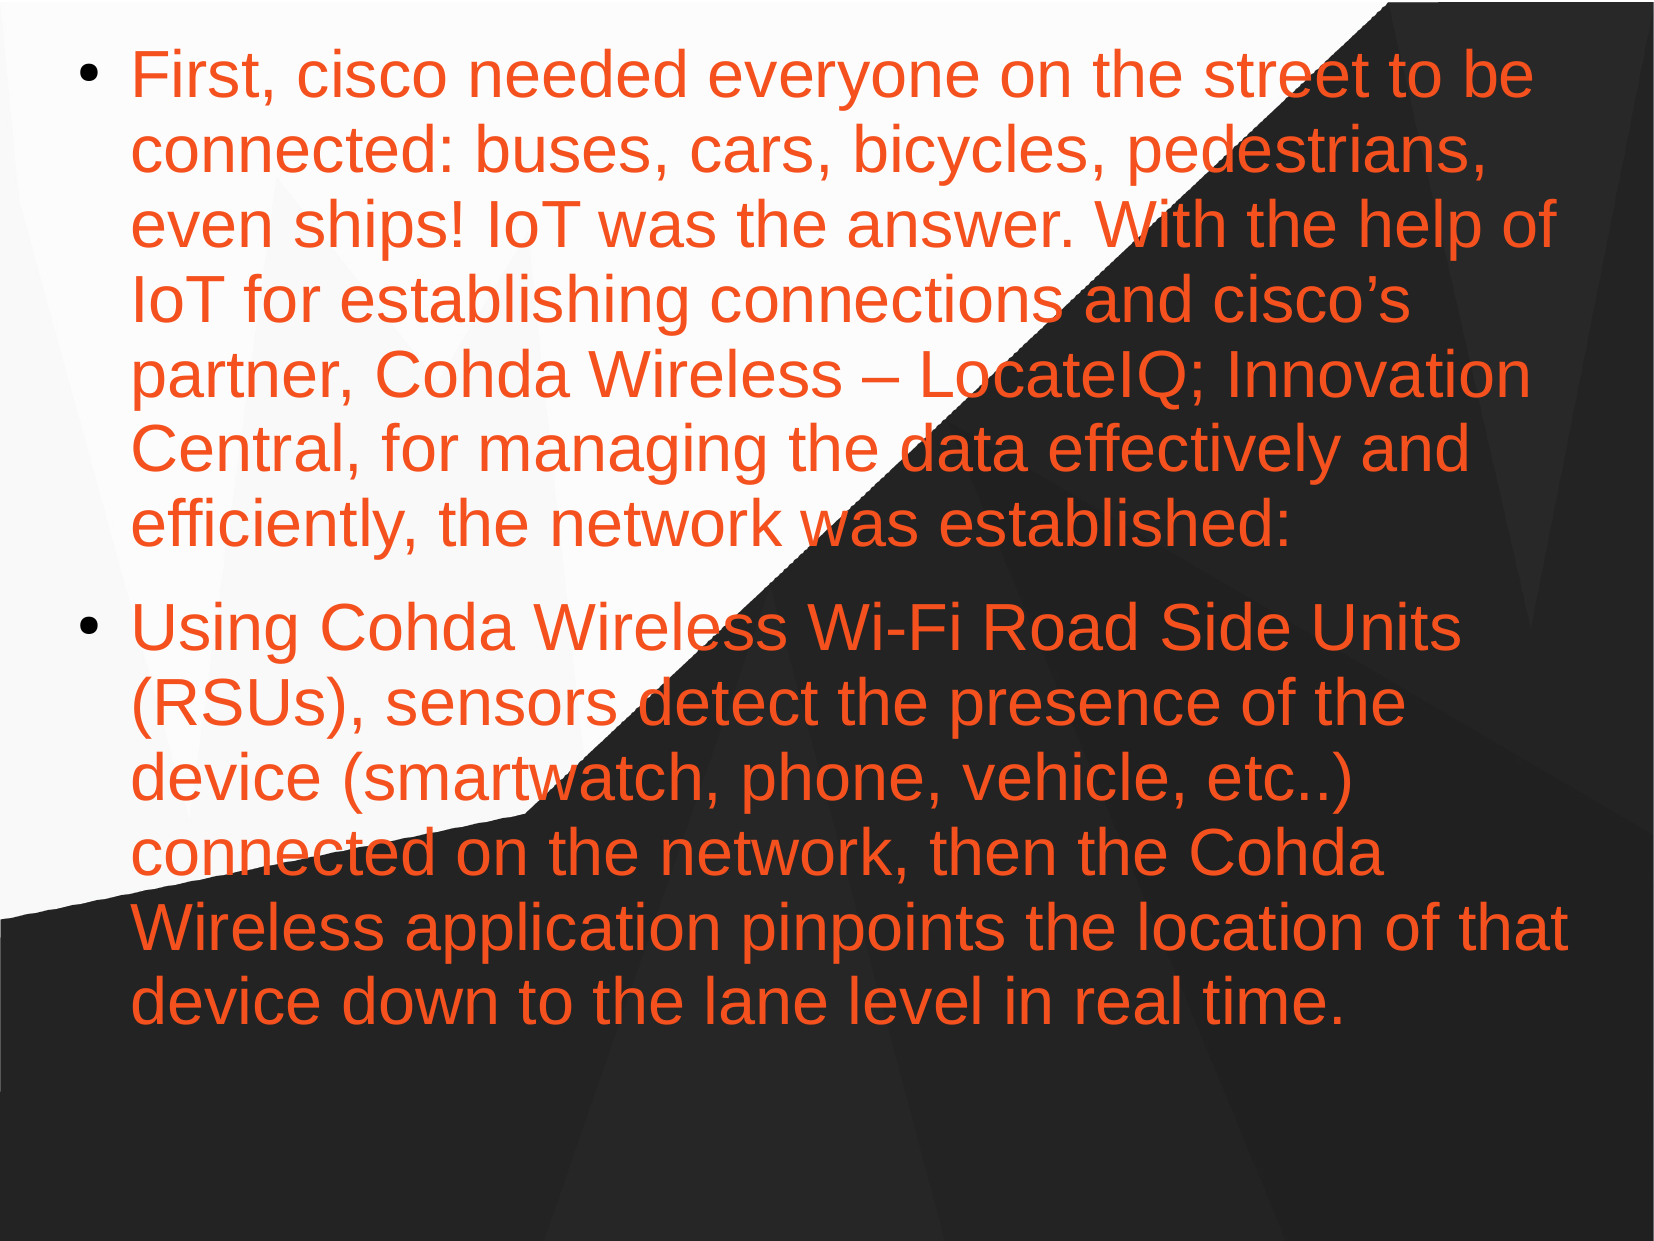

# First, cisco needed everyone on the street to be connected: buses, cars, bicycles, pedestrians, even ships! IoT was the answer. With the help of IoT for establishing connections and cisco’s partner, Cohda Wireless – LocateIQ; Innovation Central, for managing the data effectively and efficiently, the network was established:
Using Cohda Wireless Wi-Fi Road Side Units (RSUs), sensors detect the presence of the device (smartwatch, phone, vehicle, etc..) connected on the network, then the Cohda Wireless application pinpoints the location of that device down to the lane level in real time.